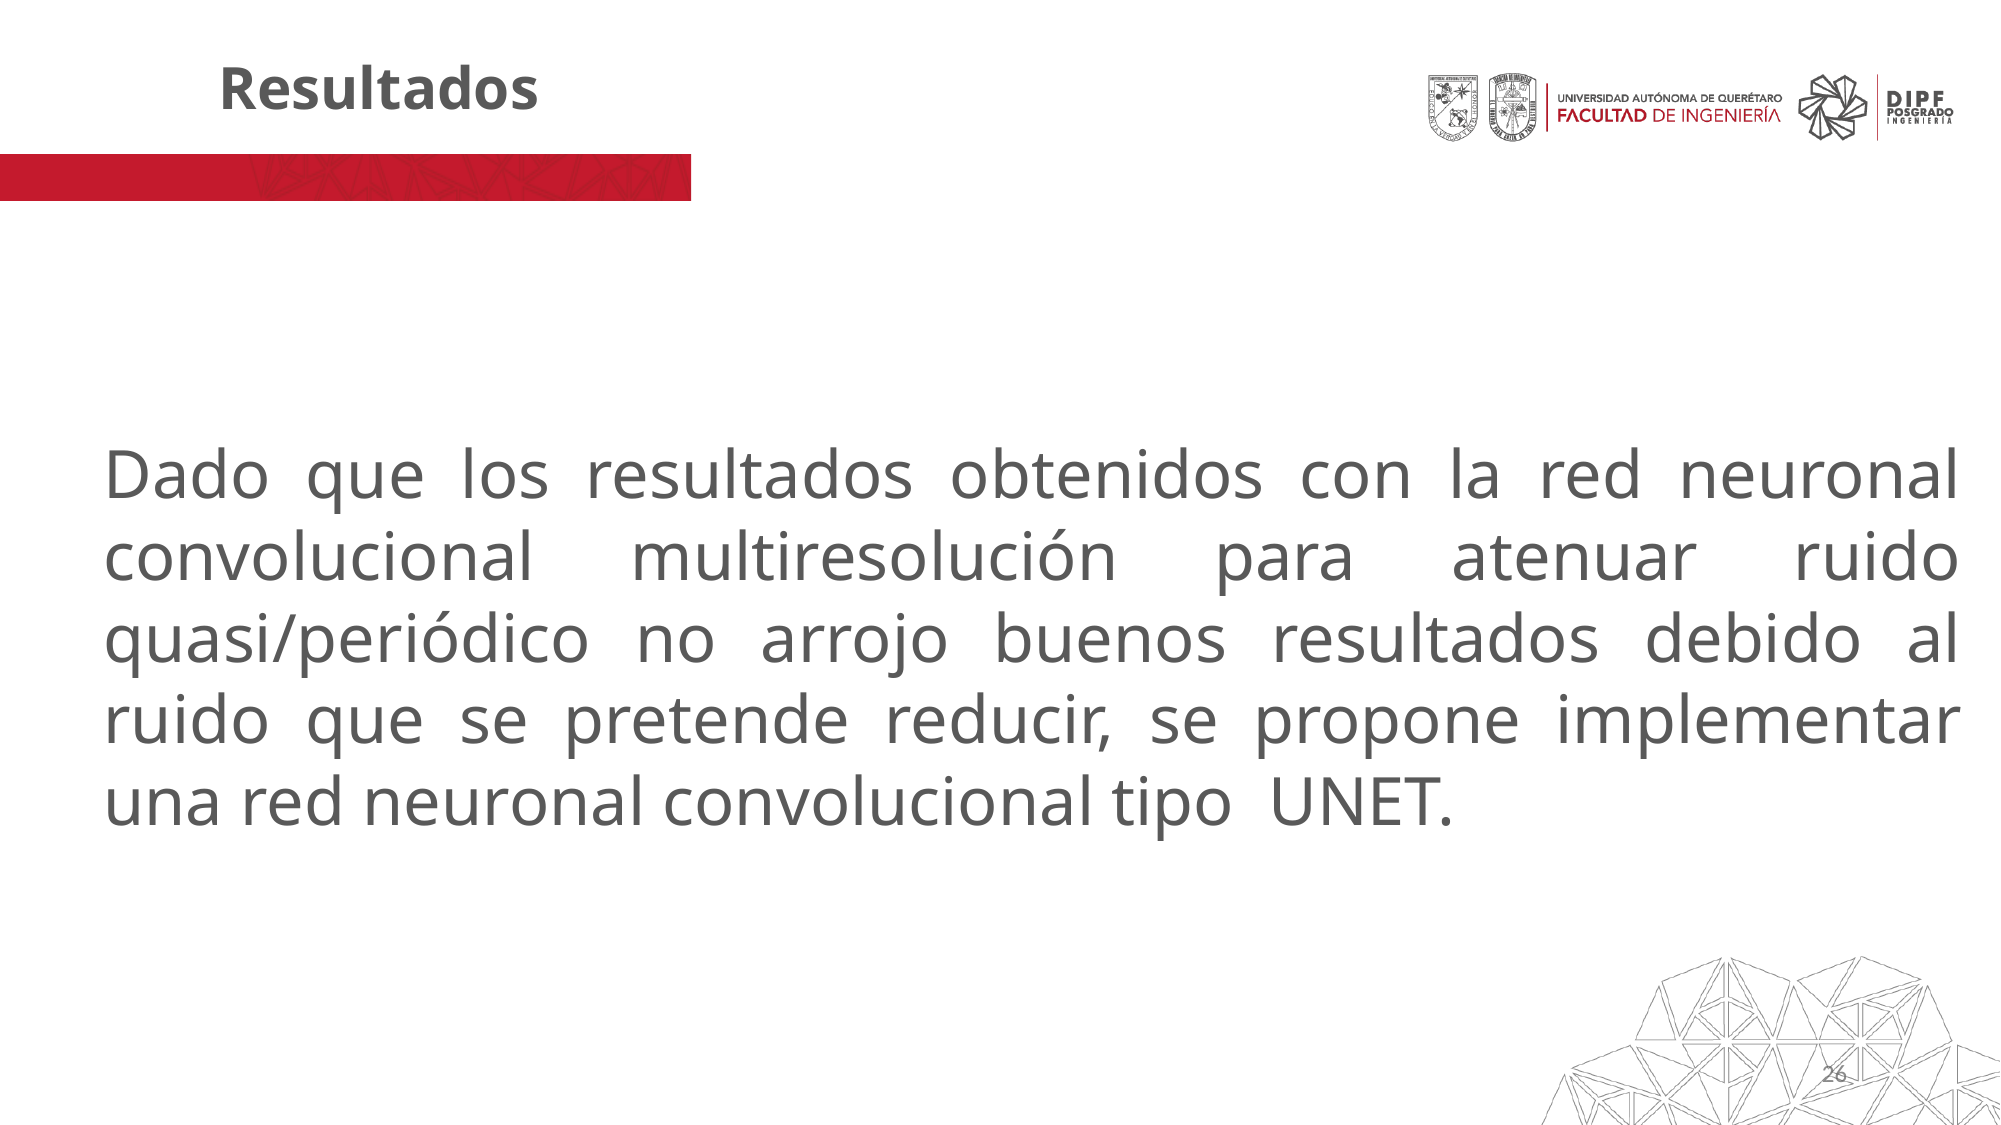

Resultados
Dado que los resultados obtenidos con la red neuronal convolucional multiresolución para atenuar ruido quasi/periódico no arrojo buenos resultados debido al ruido que se pretende reducir, se propone implementar una red neuronal convolucional tipo UNET.
26